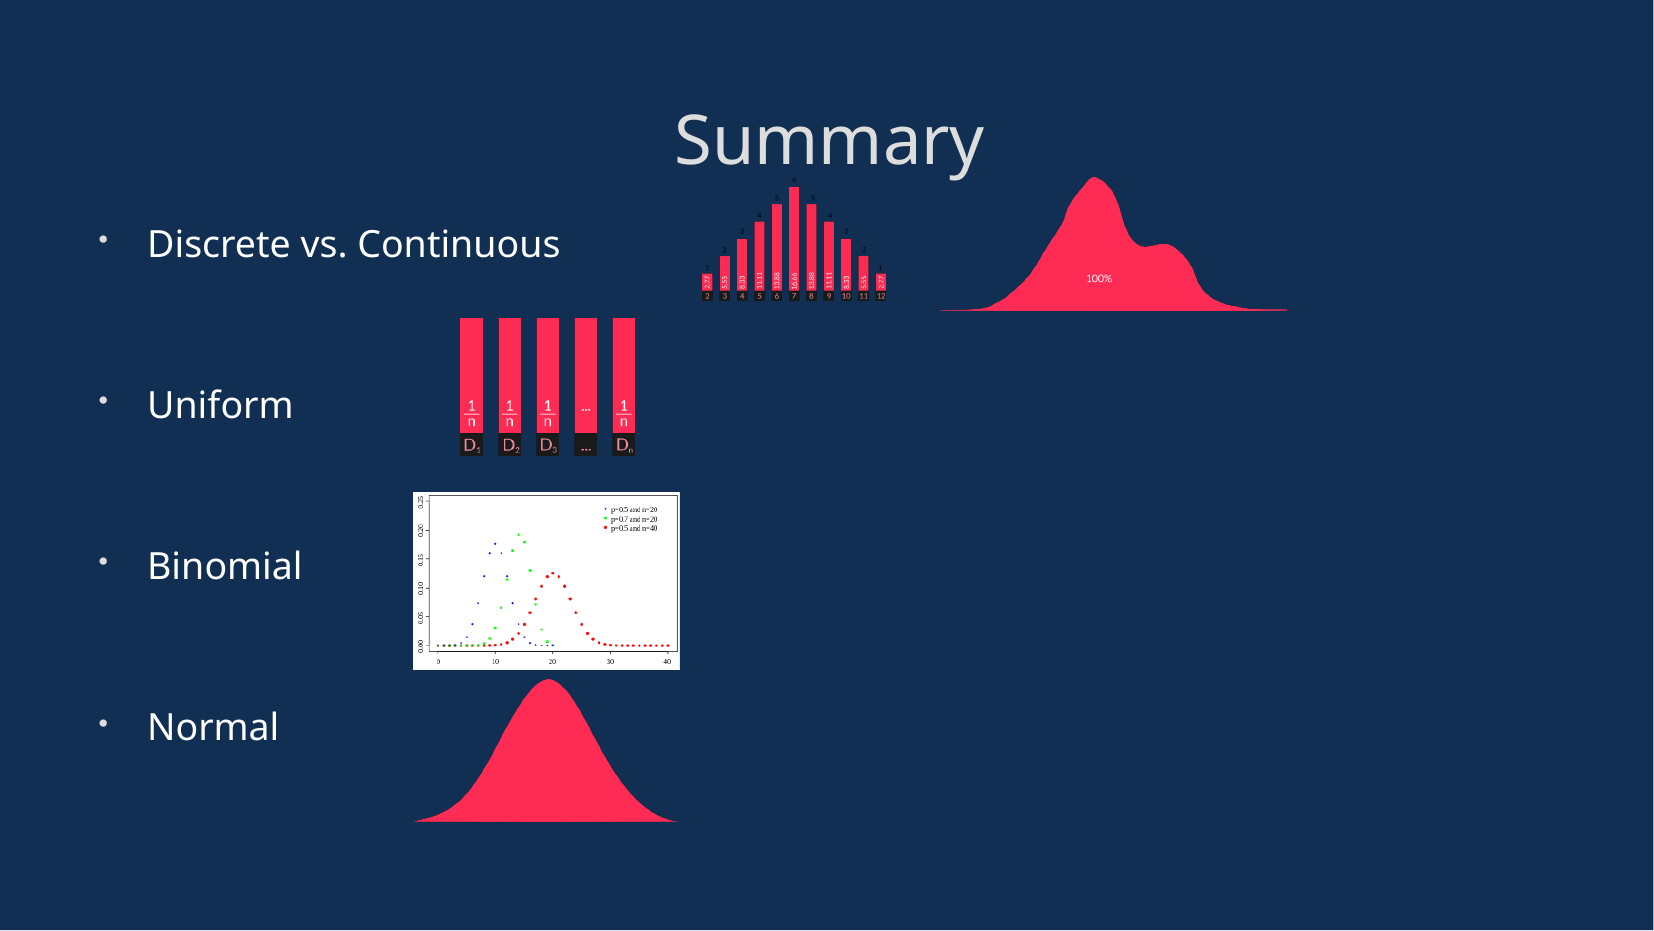

# Summary
Discrete vs. Continuous
Uniform
Binomial
Normal